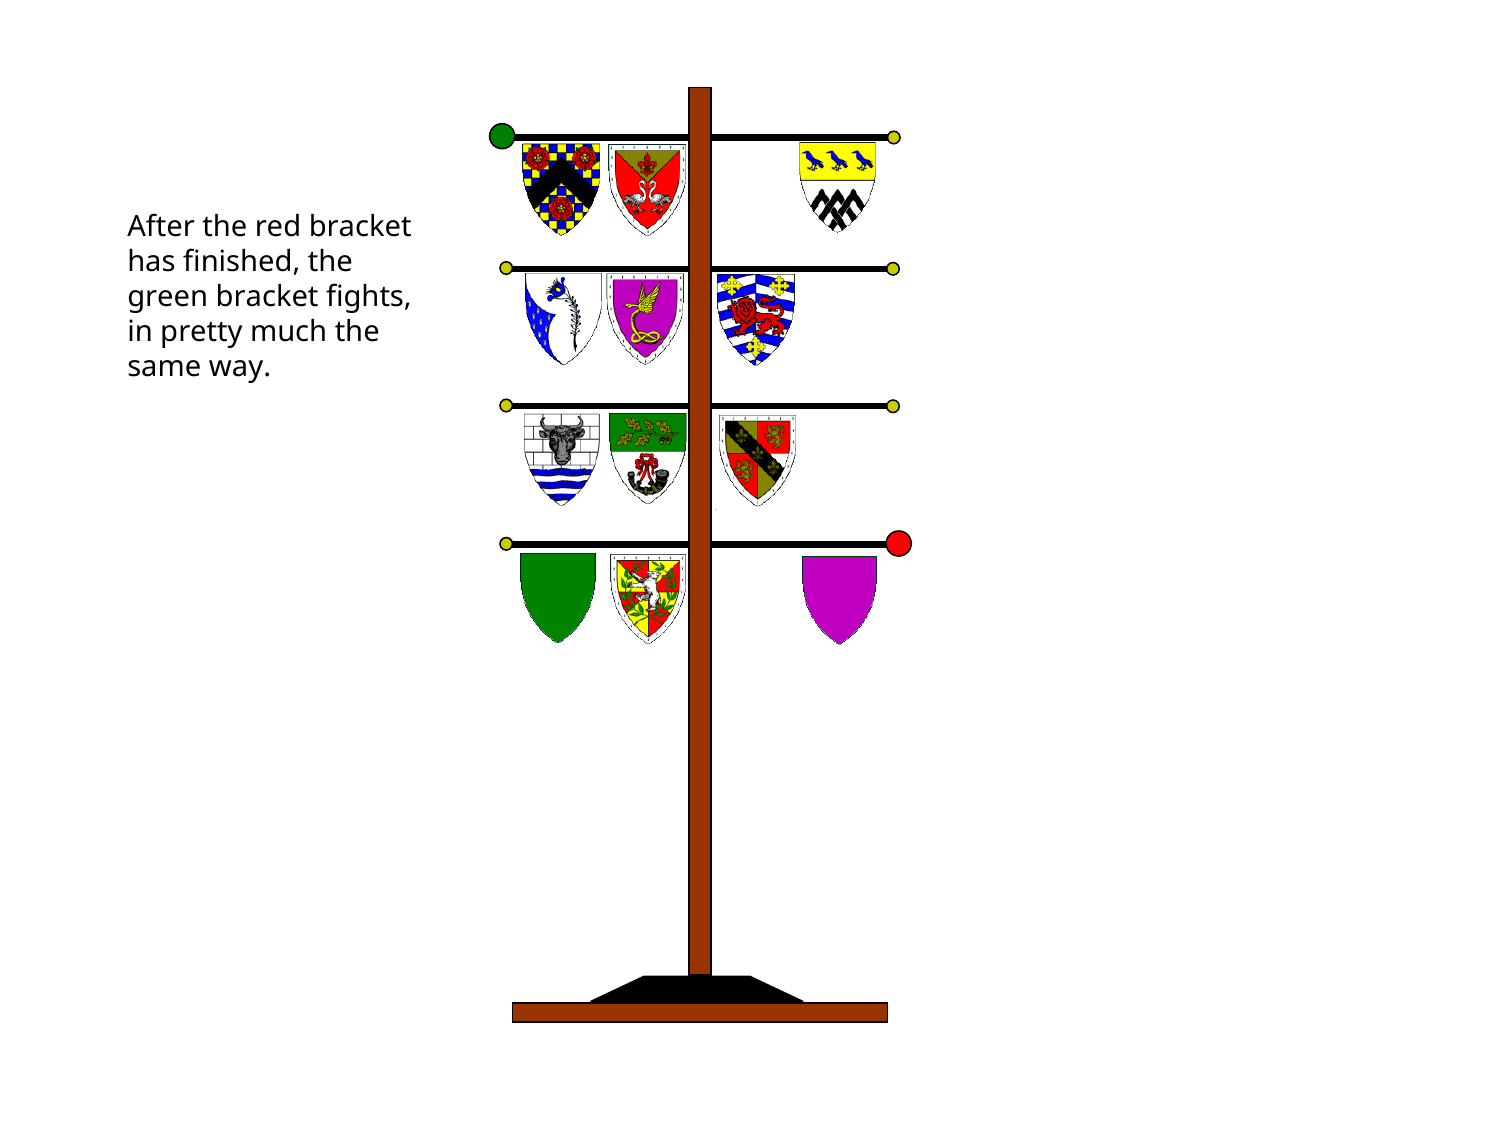

After the red bracket
has finished, the
green bracket fights,
in pretty much the
same way.